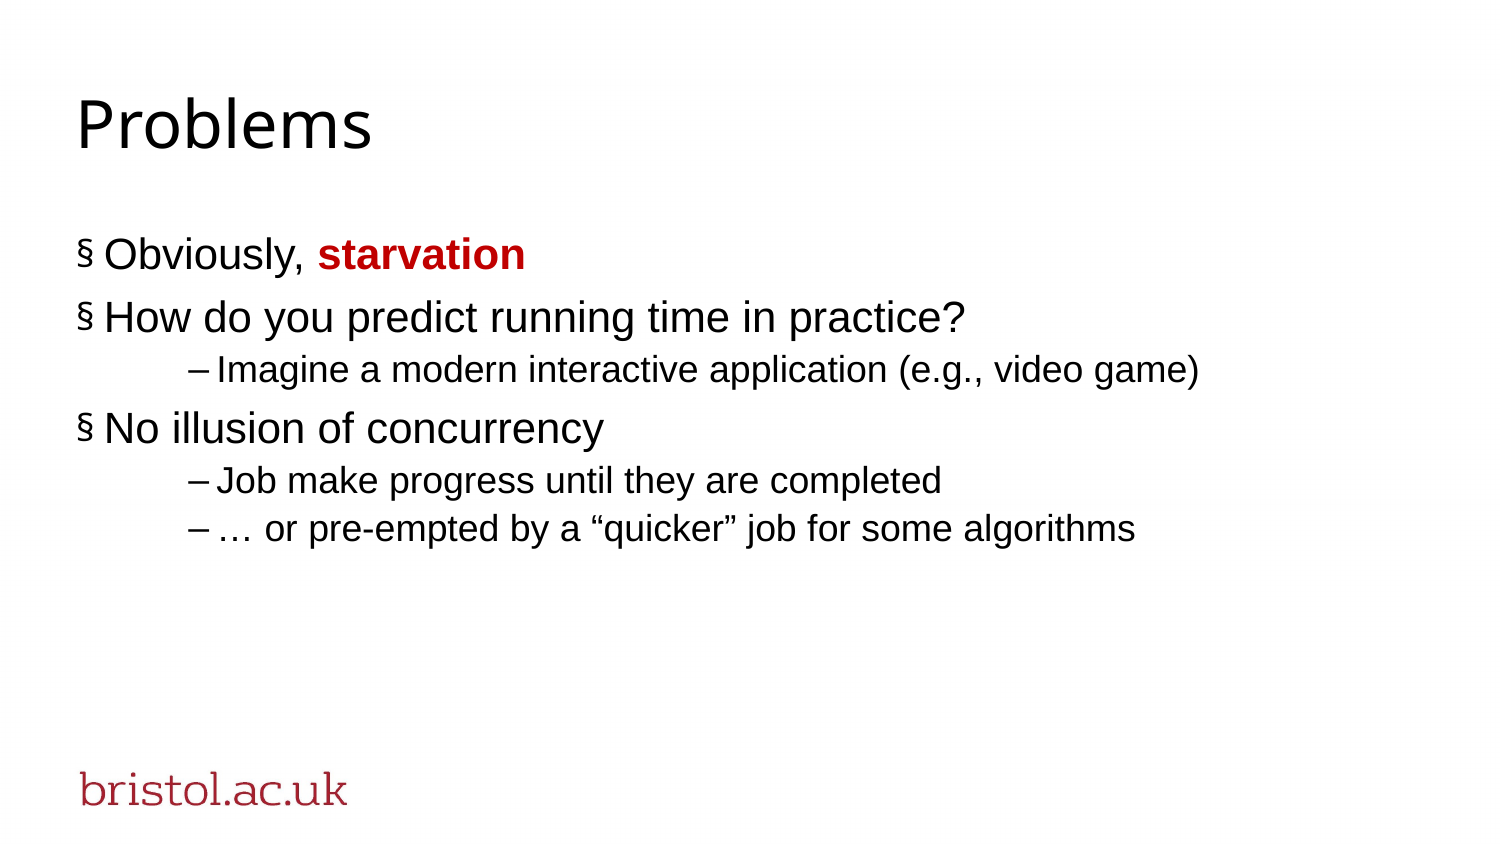

# Problems
Obviously, starvation
How do you predict running time in practice?
Imagine a modern interactive application (e.g., video game)
No illusion of concurrency
Job make progress until they are completed
… or pre-empted by a “quicker” job for some algorithms